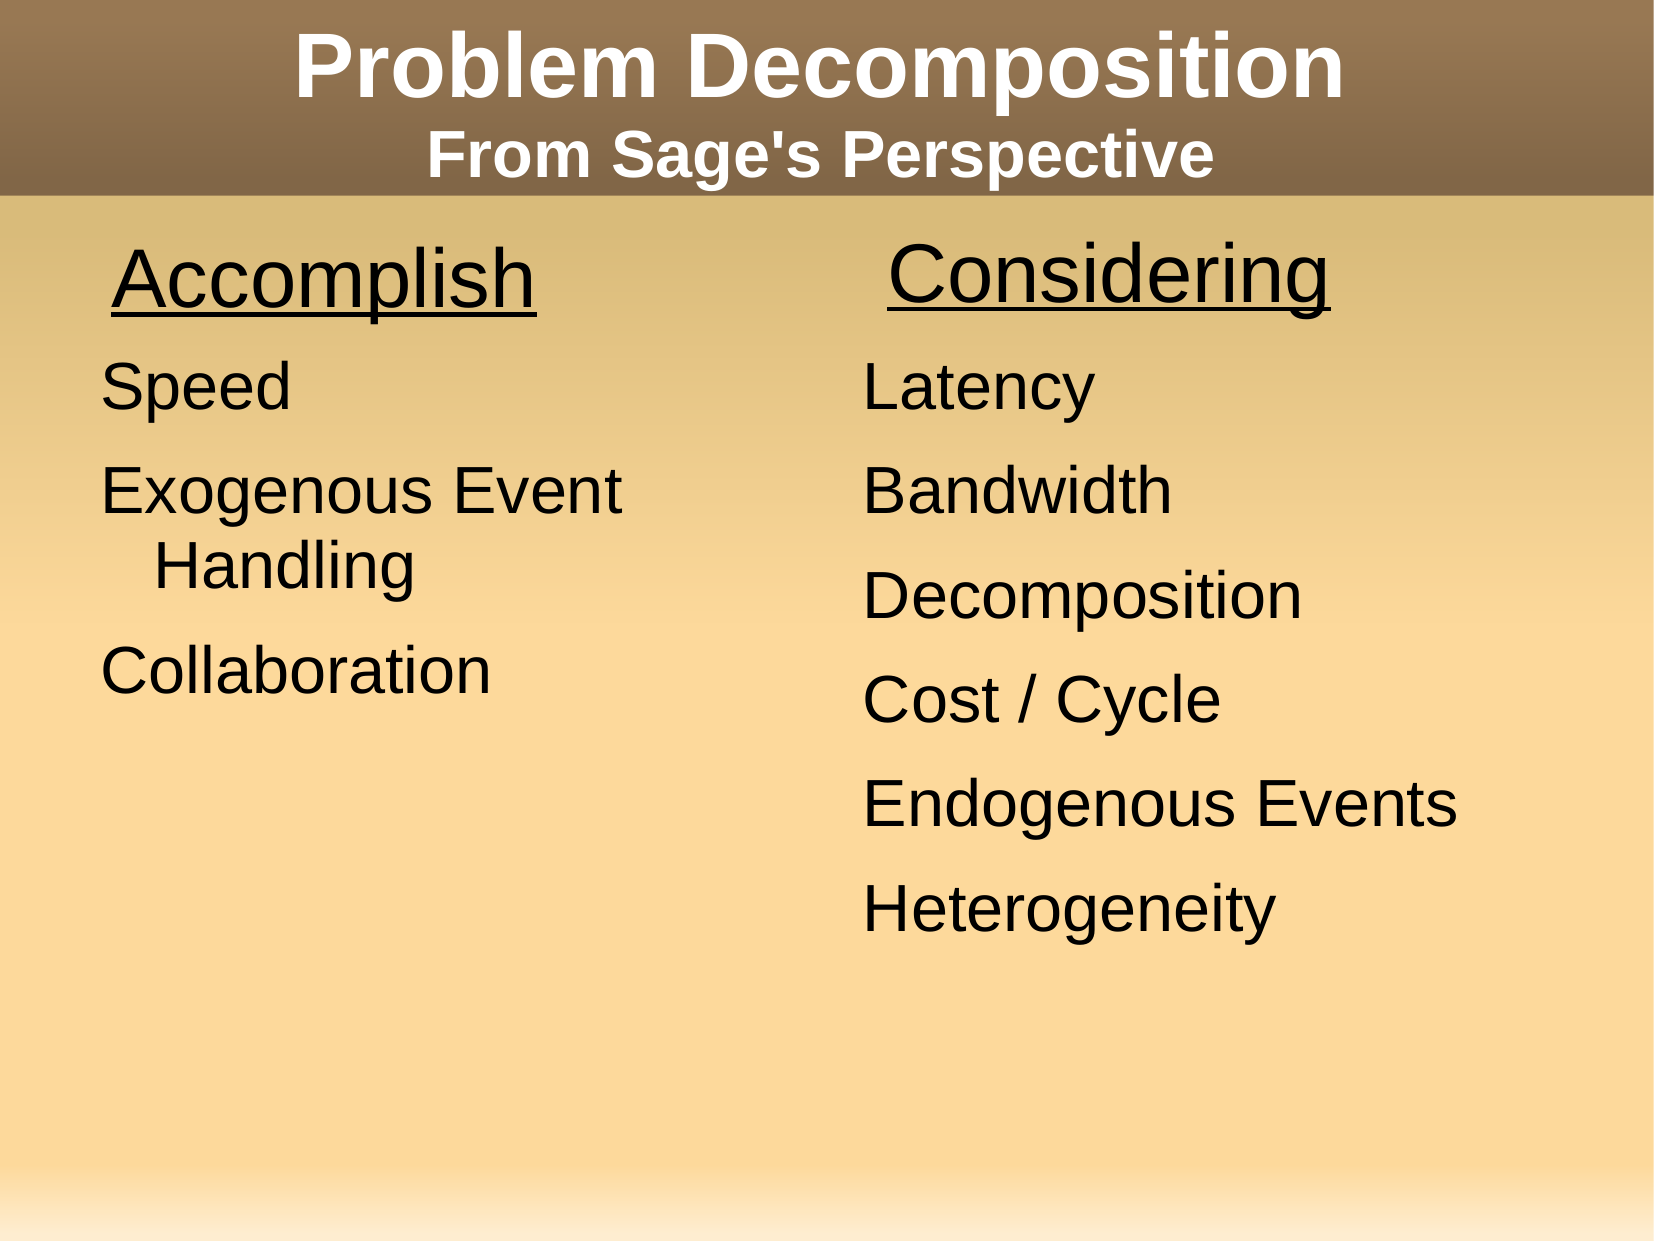

# Problem Decomposition From Sage's Perspective
Considering
Accomplish
Speed
Exogenous Event Handling
Collaboration
Latency
Bandwidth
Decomposition
Cost / Cycle
Endogenous Events
Heterogeneity